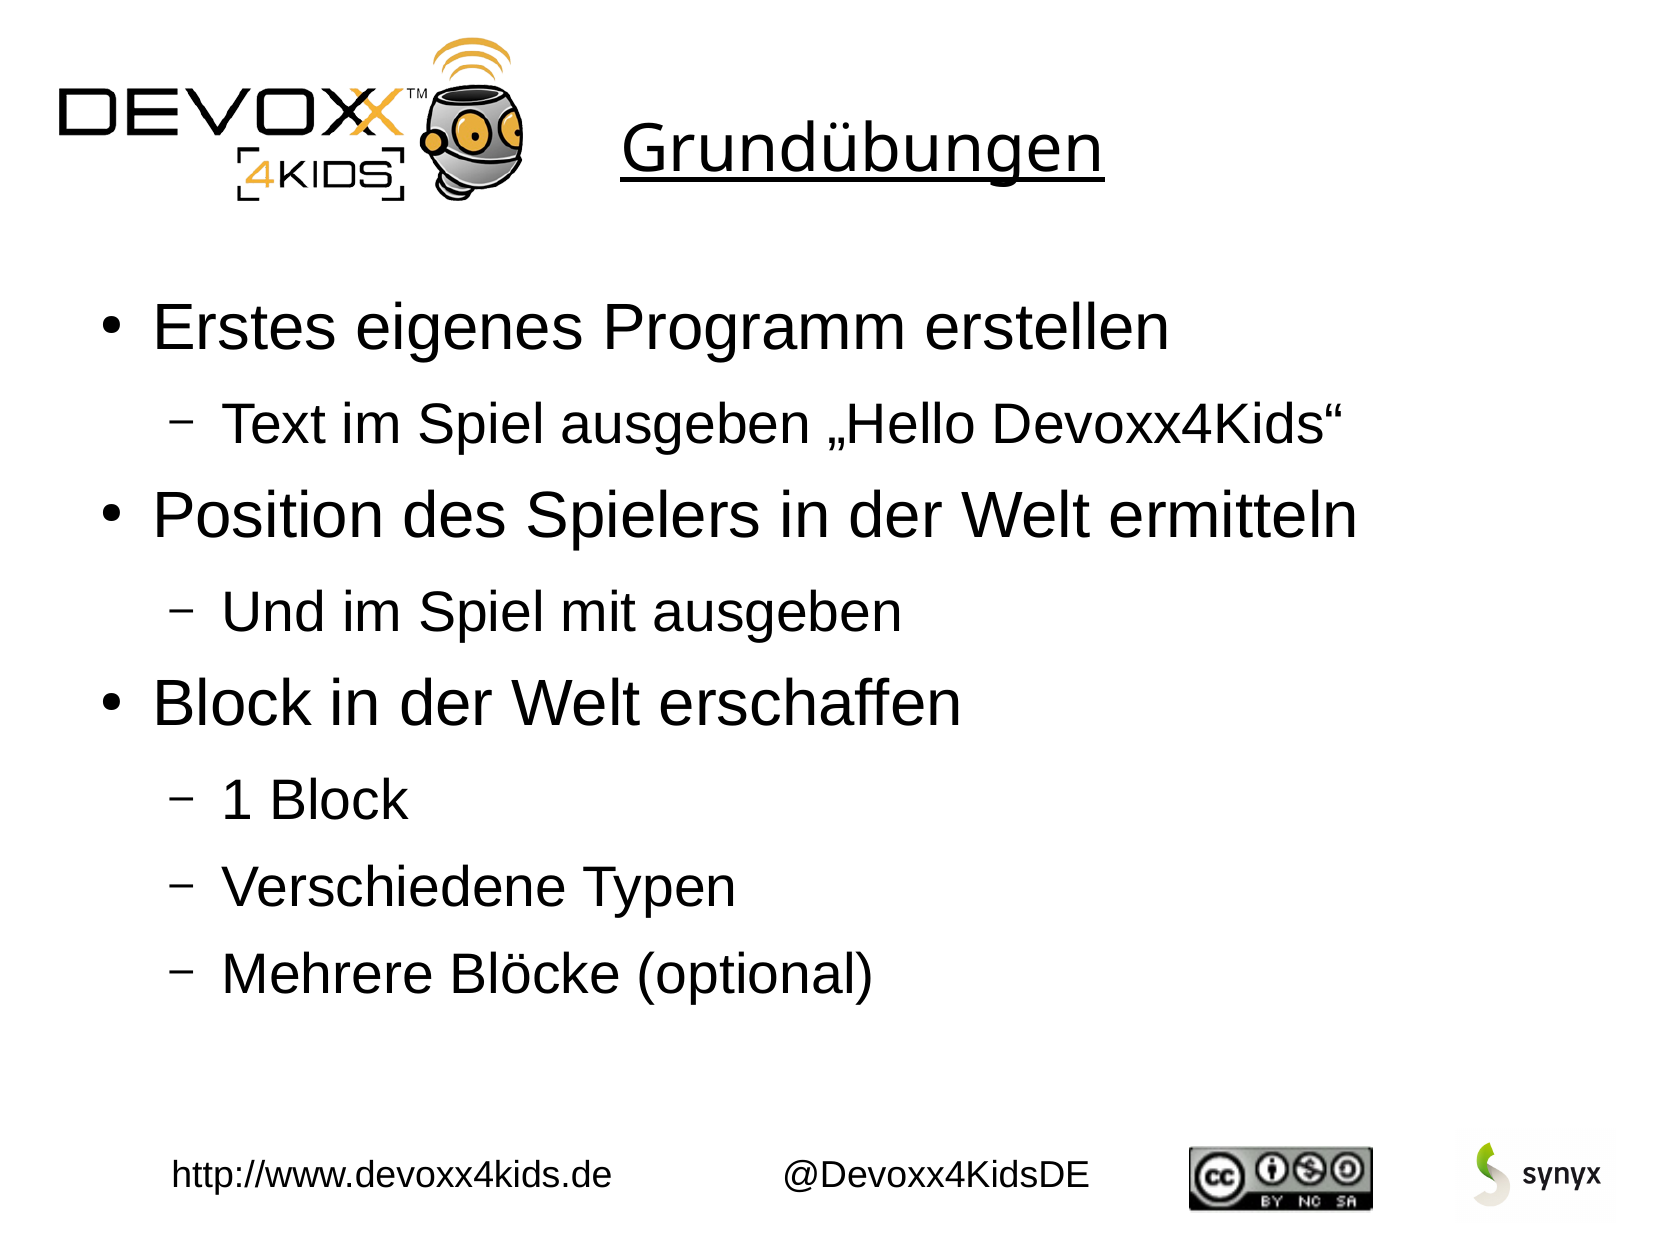

Grundübungen
# Erstes eigenes Programm erstellen
Text im Spiel ausgeben „Hello Devoxx4Kids“
Position des Spielers in der Welt ermitteln
Und im Spiel mit ausgeben
Block in der Welt erschaffen
1 Block
Verschiedene Typen
Mehrere Blöcke (optional)